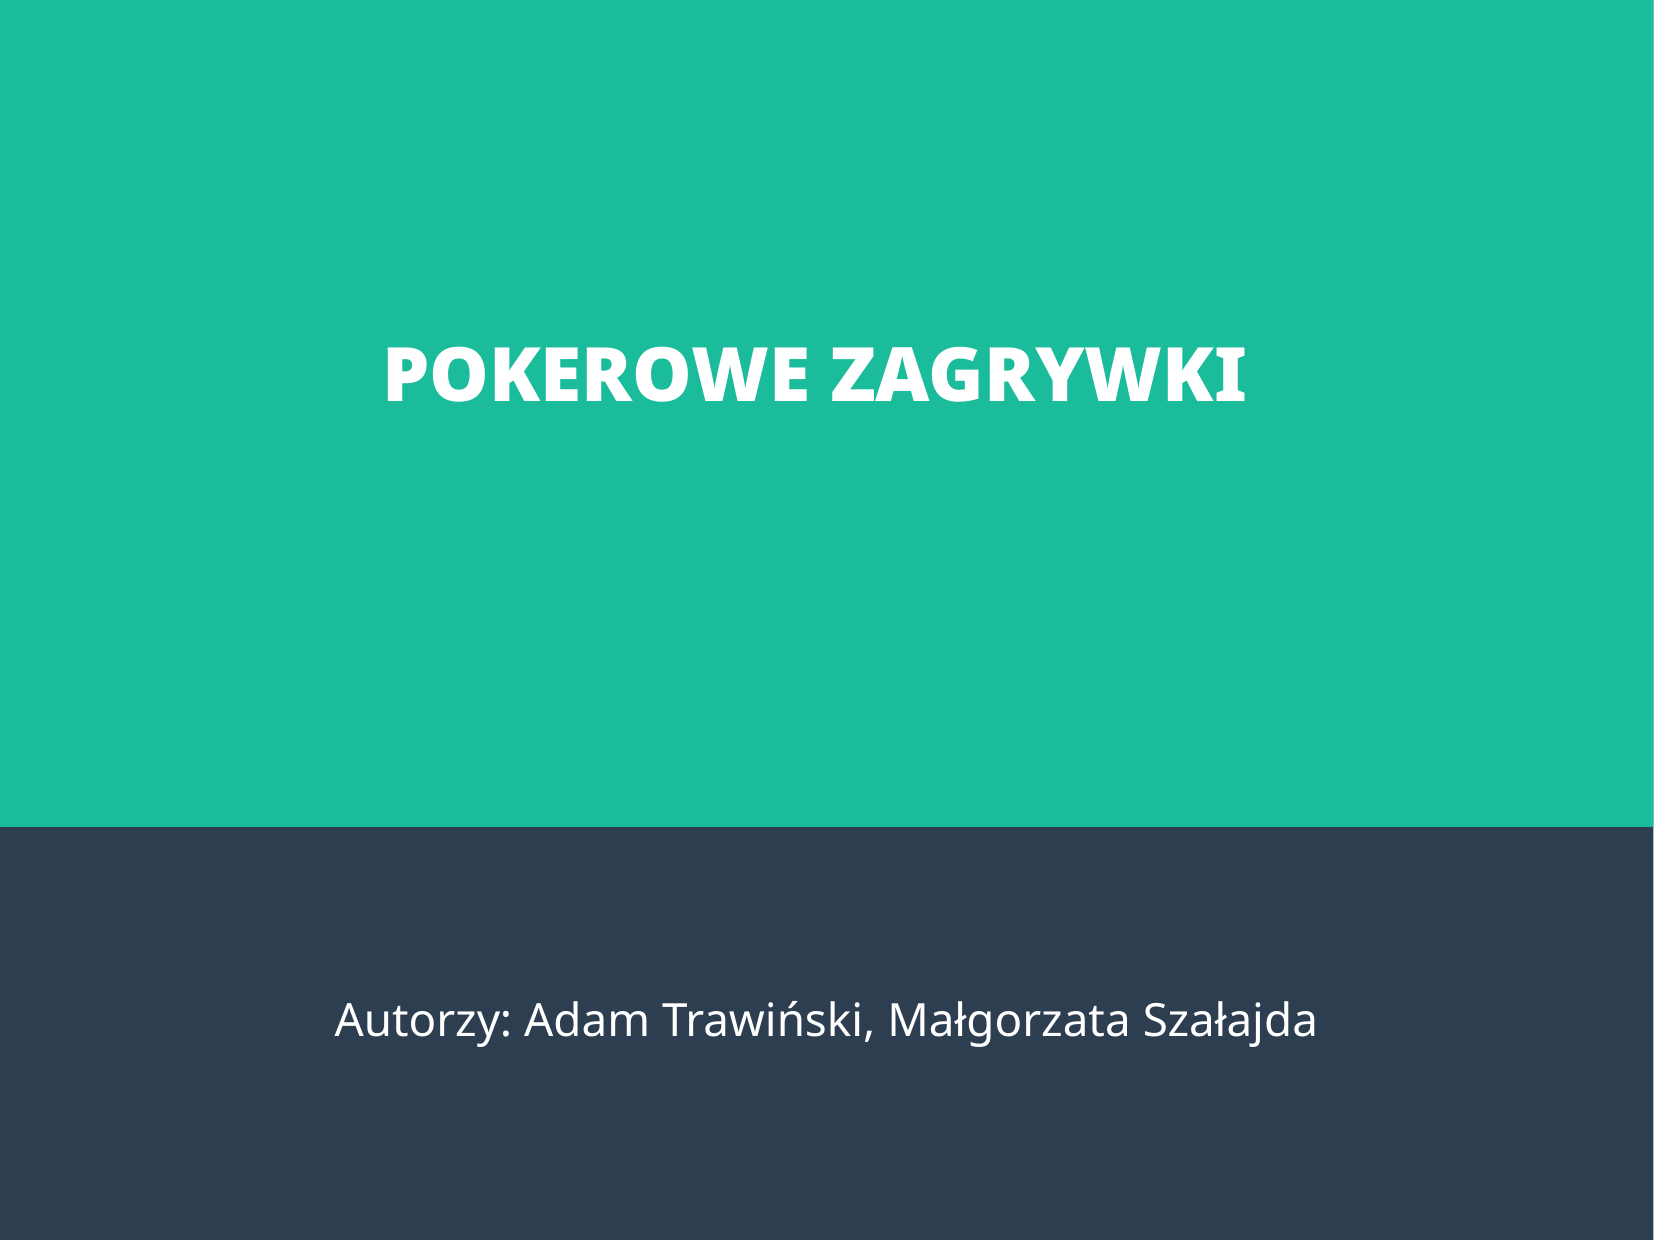

# POKEROWE ZAGRYWKI
Autorzy: Adam Trawiński, Małgorzata Szałajda